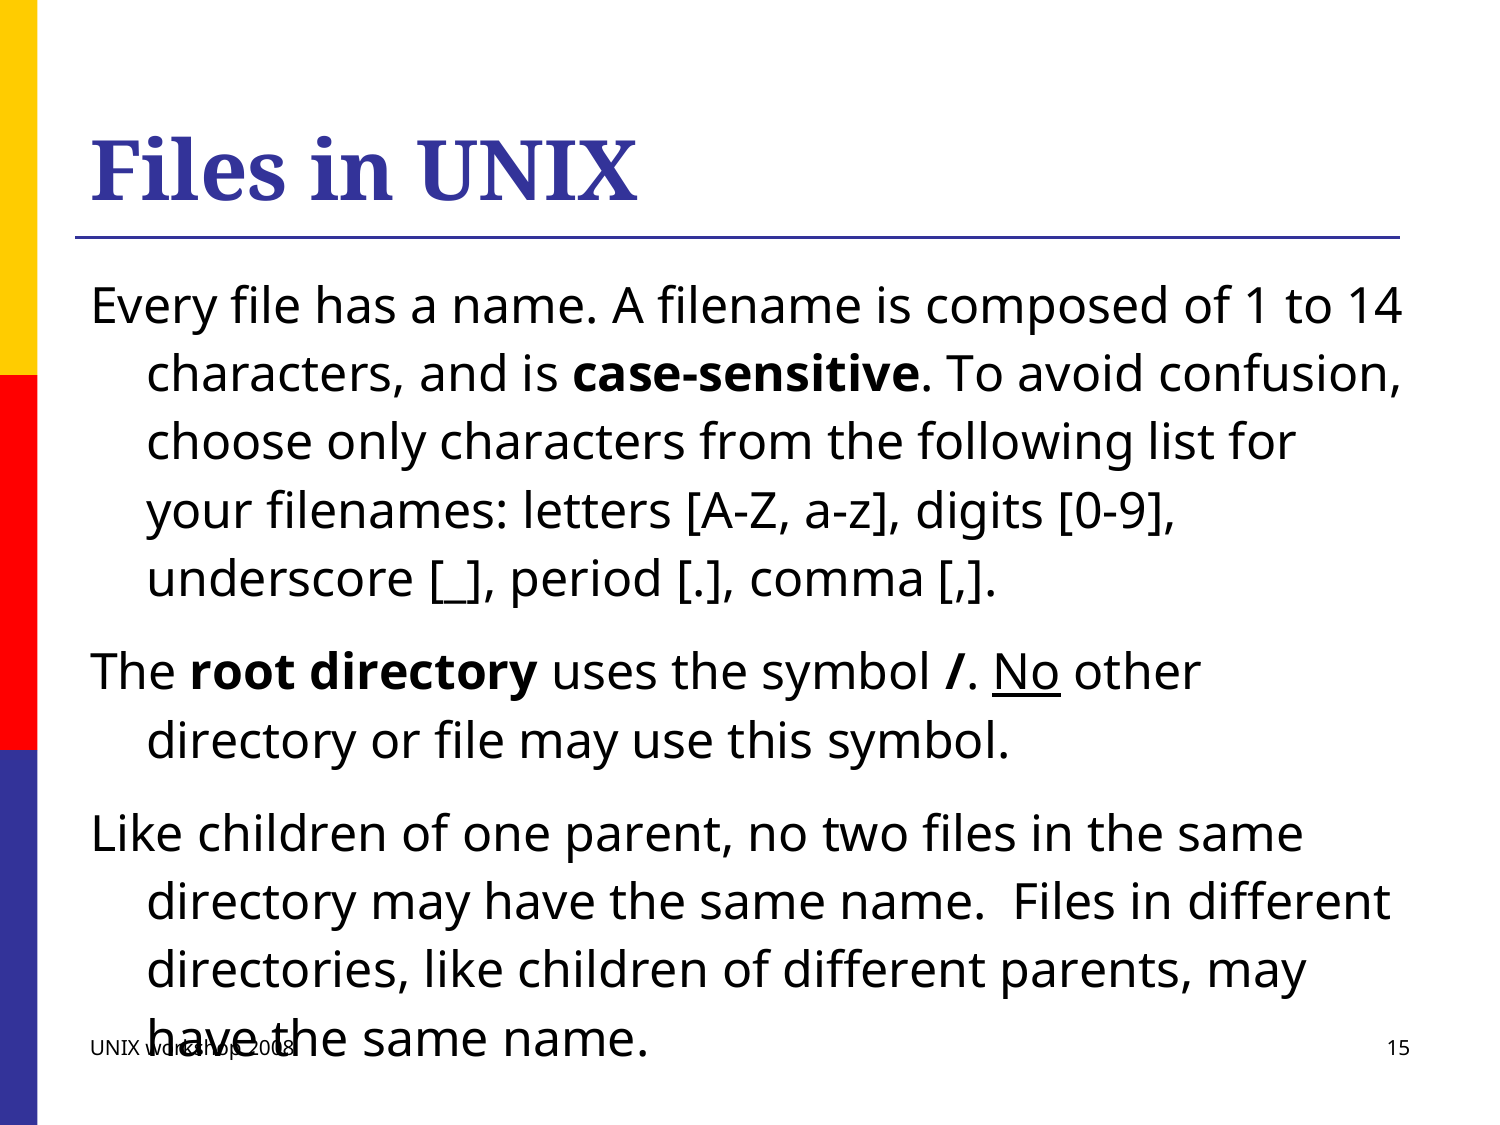

# Files in UNIX
Every file has a name. A filename is composed of 1 to 14 characters, and is case-sensitive. To avoid confusion, choose only characters from the following list for your filenames: letters [A-Z, a-z], digits [0-9], underscore [_], period [.], comma [,].
The root directory uses the symbol /. No other directory or file may use this symbol.
Like children of one parent, no two files in the same directory may have the same name. Files in different directories, like children of different parents, may have the same name.
UNIX workshop 2008